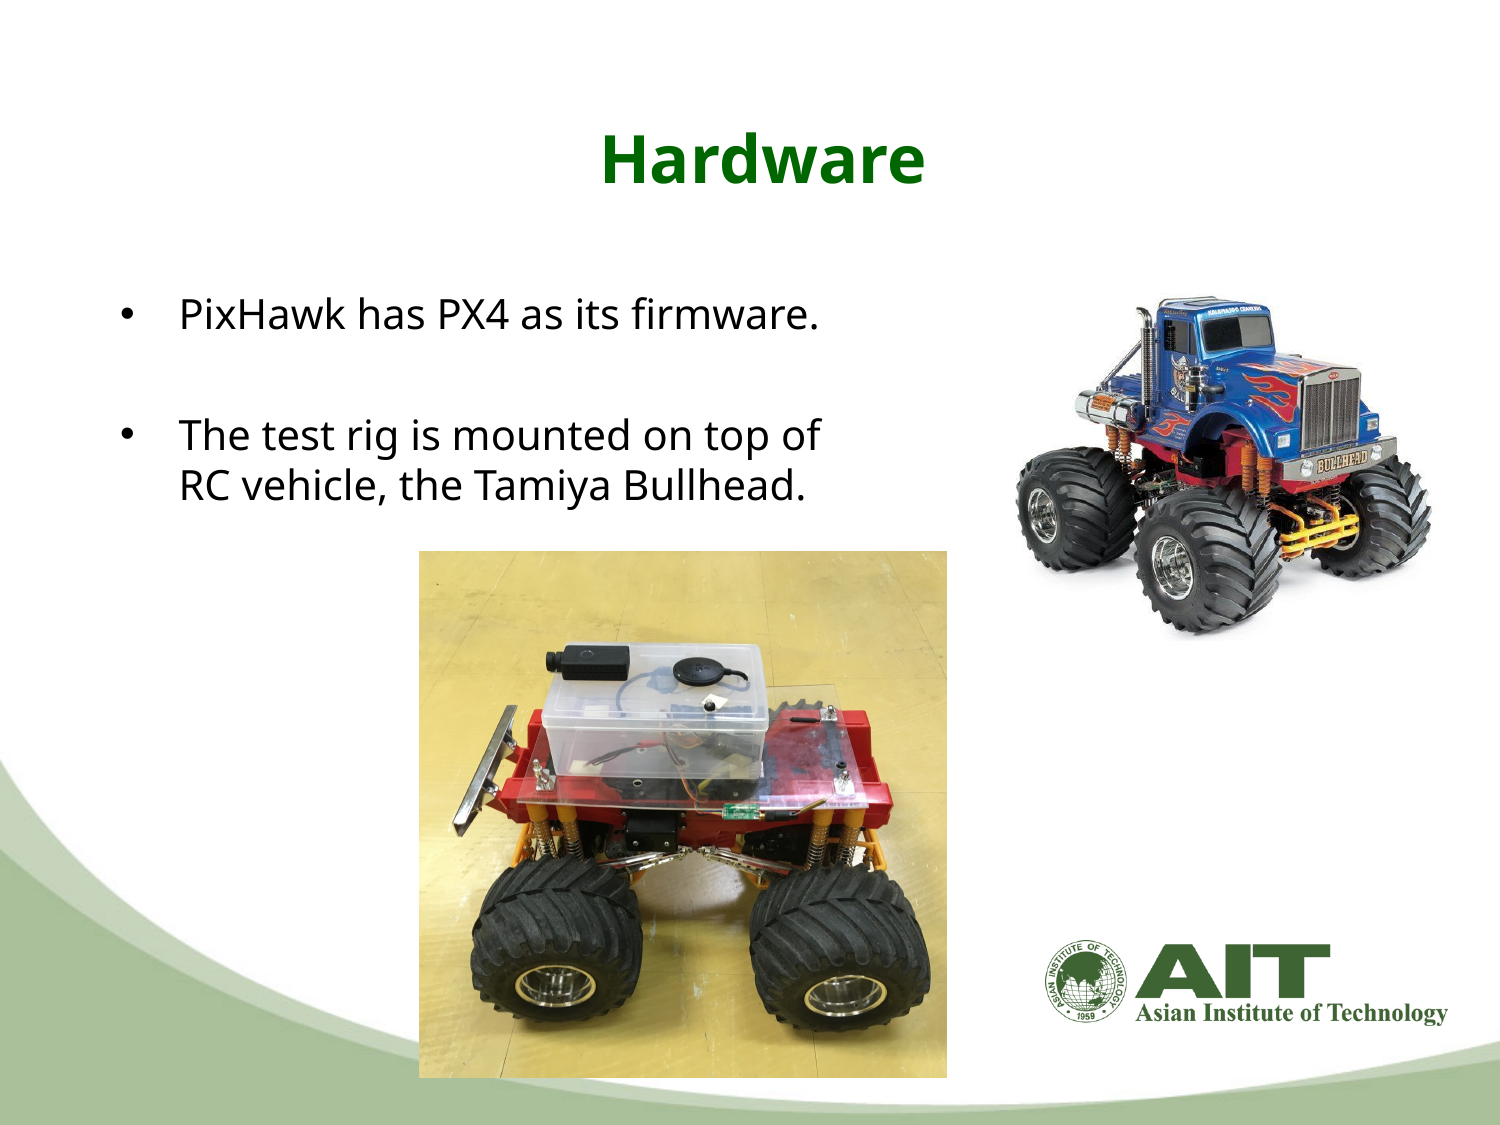

# Hardware
PixHawk has PX4 as its firmware.
The test rig is mounted on top of RC vehicle, the Tamiya Bullhead.